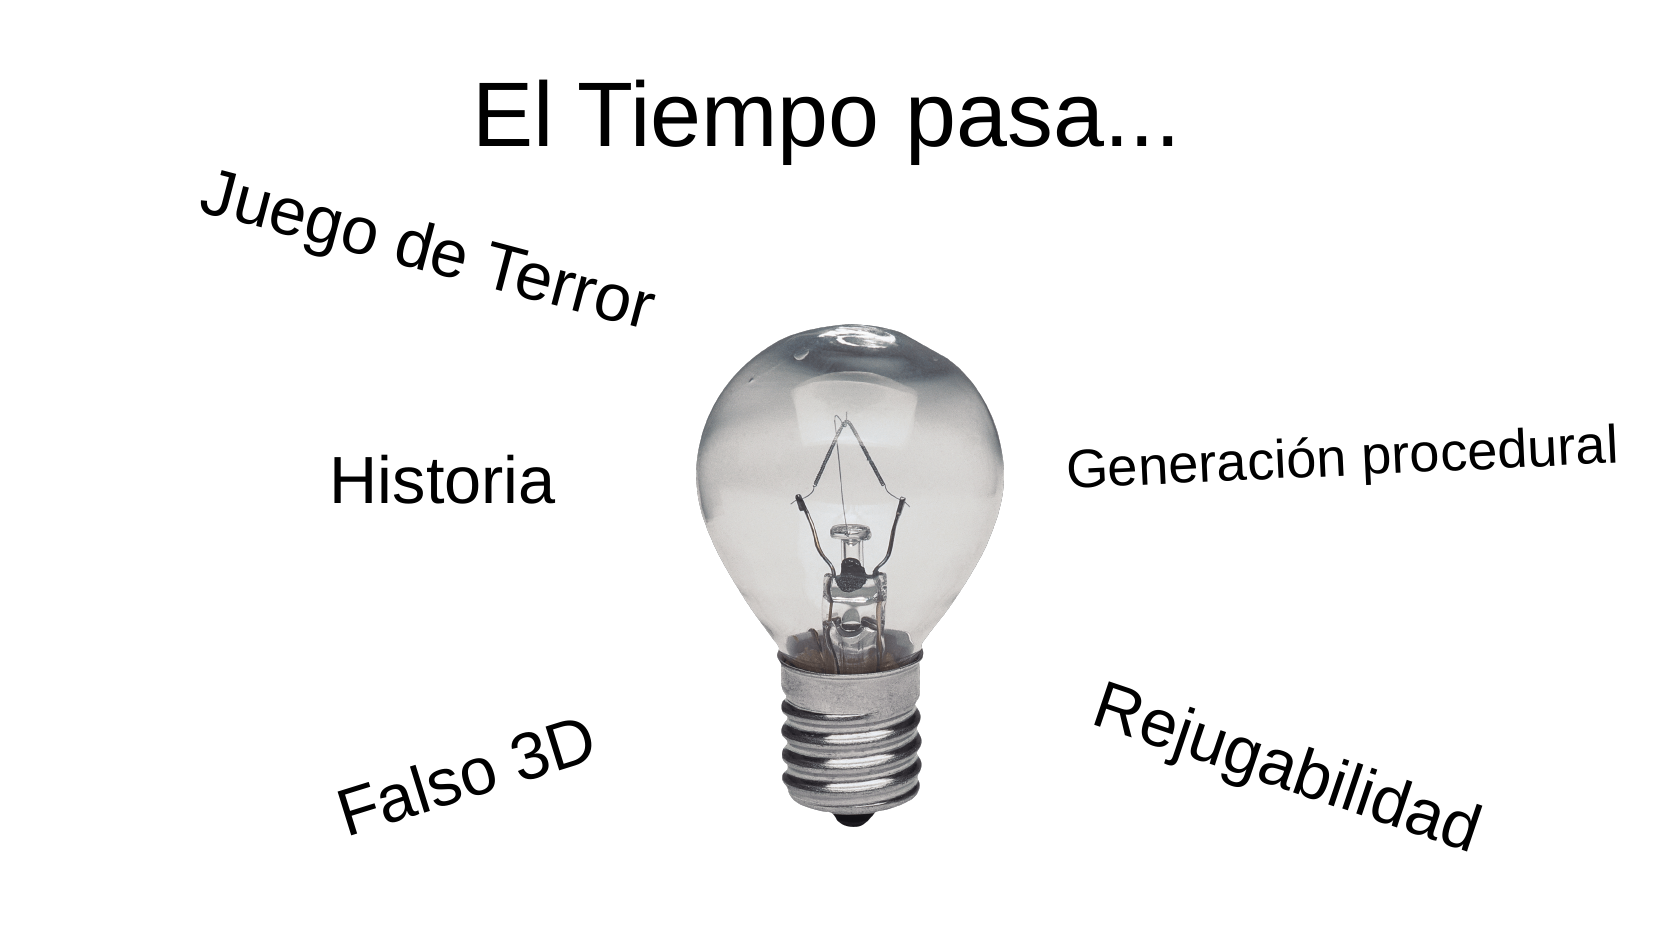

# El Tiempo pasa...
Juego de Terror
Generación procedural
Historia
Rejugabilidad
Falso 3D